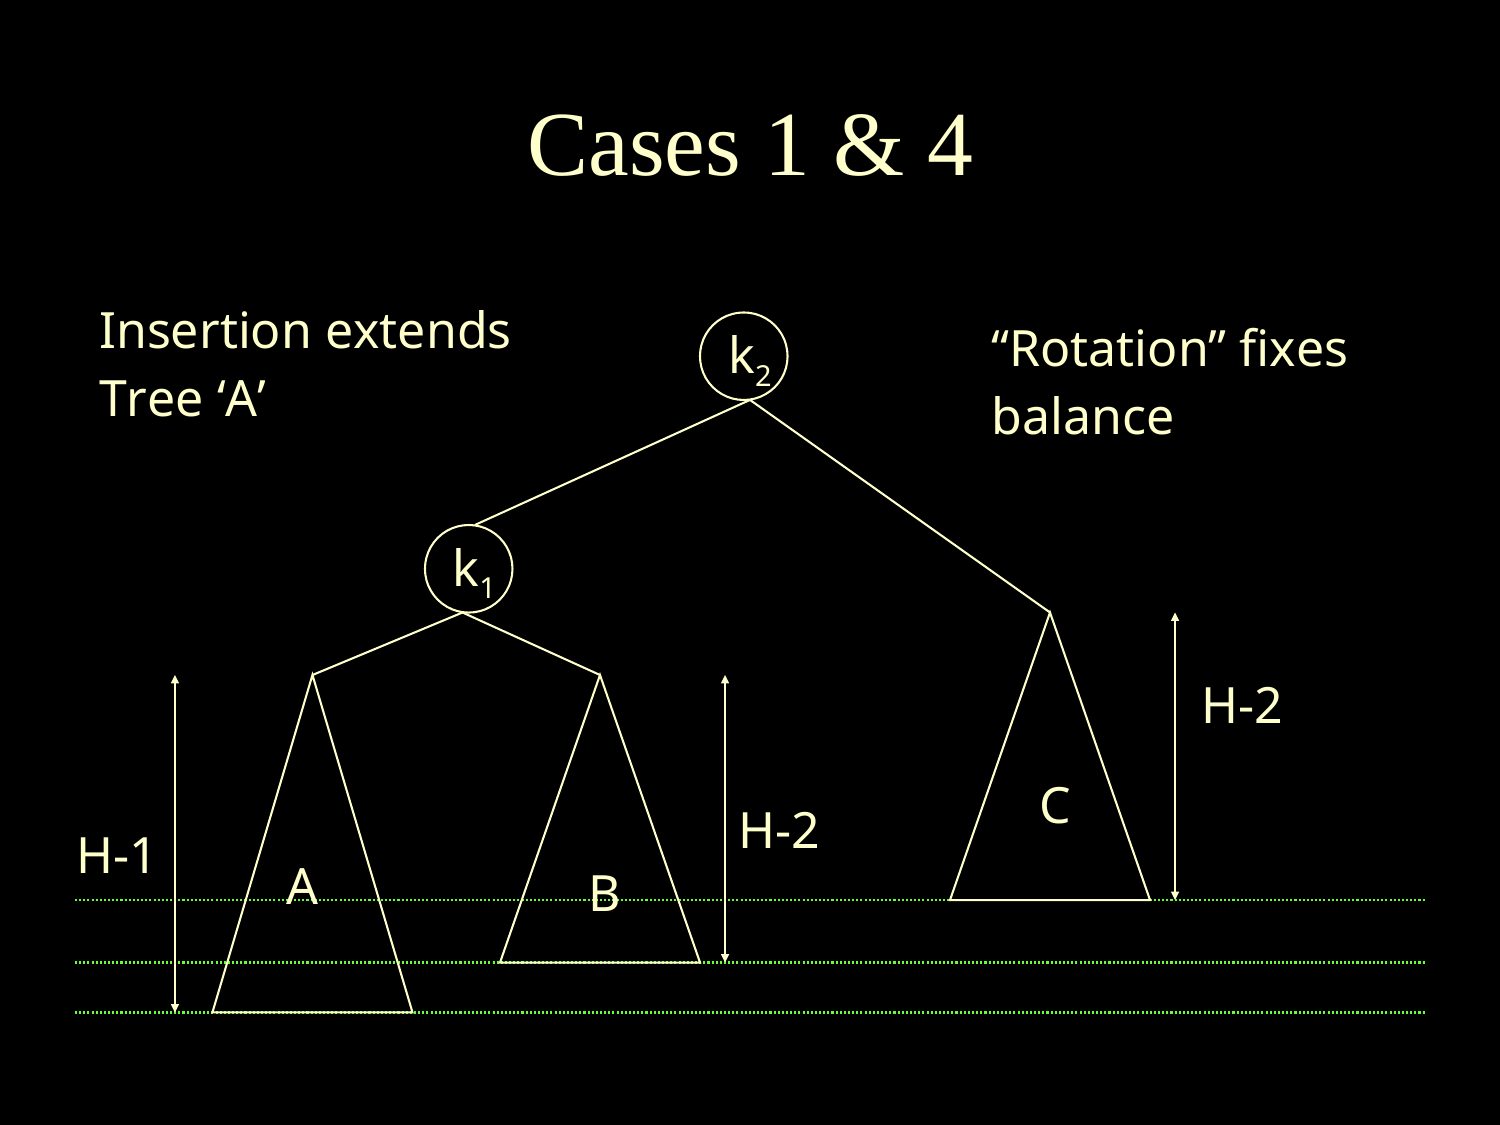

# Cases 1 & 4
Insertion extends
Tree ‘A’
“Rotation” fixes
balance
k2
k1
H-2
C
H-2
H-1
A
B